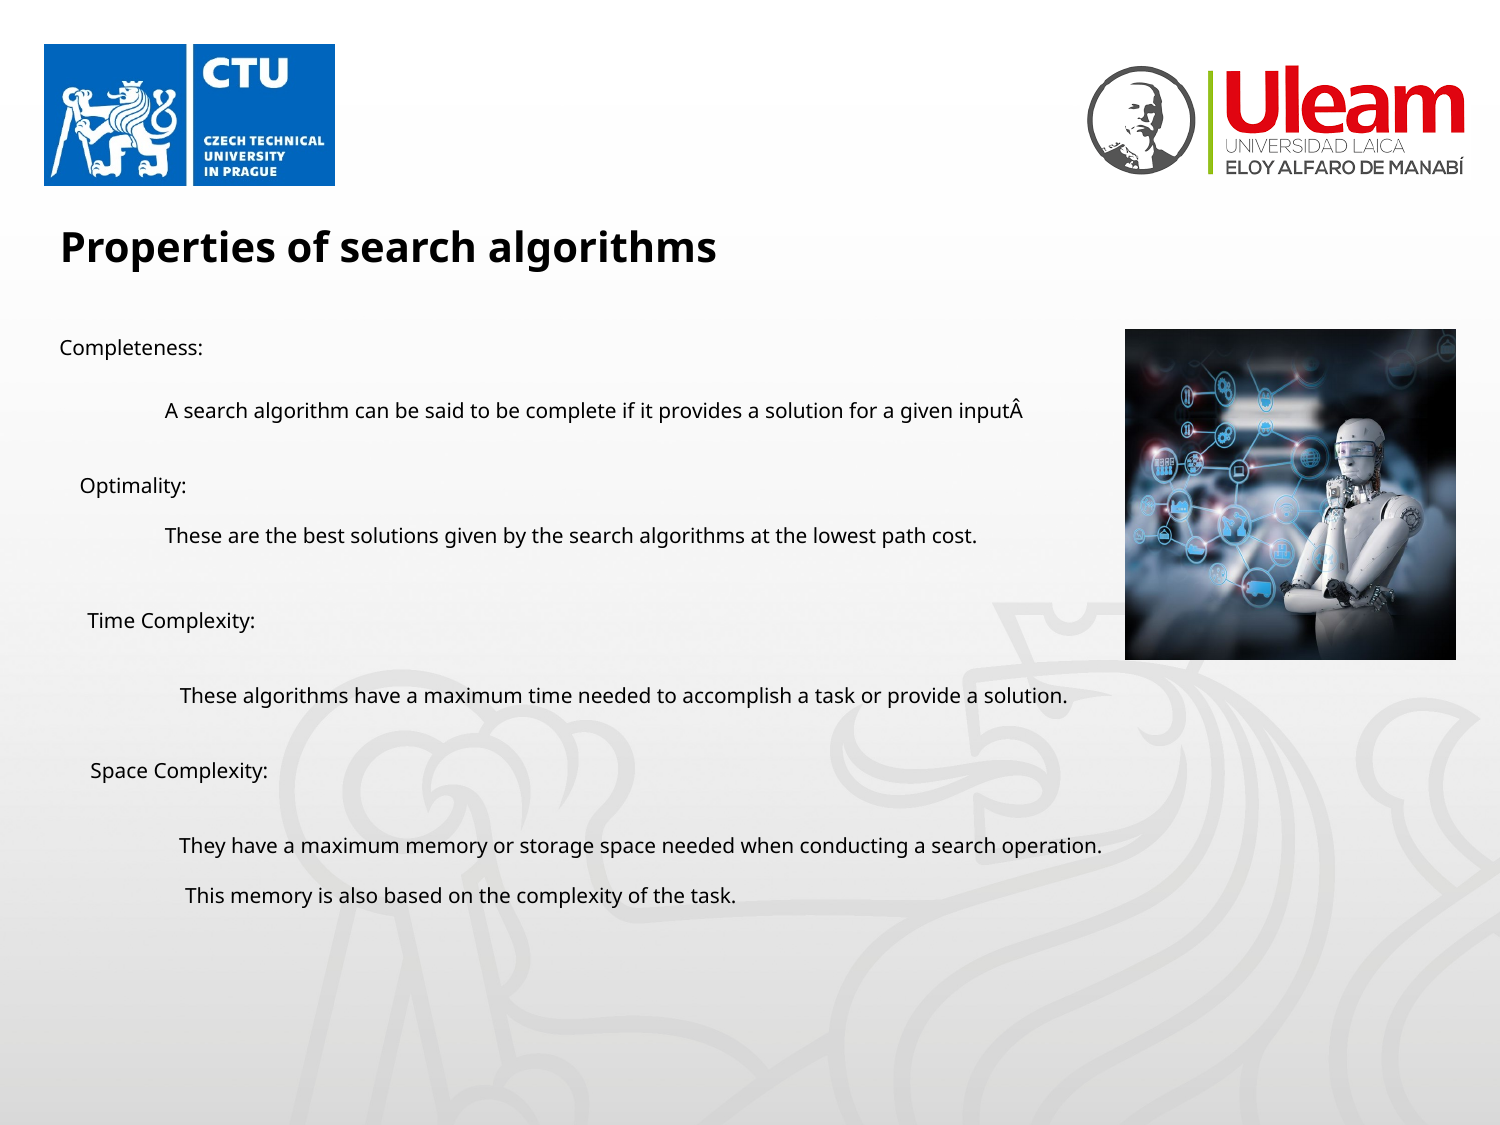

# Properties of search algorithms
Completeness:
A search algorithm can be said to be complete if it provides a solution for a given inputÂ
Optimality:
These are the best solutions given by the search algorithms at the lowest path cost.
Time Complexity:
These algorithms have a maximum time needed to accomplish a task or provide a solution.
Space Complexity:
They have a maximum memory or storage space needed when conducting a search operation.
This memory is also based on the complexity of the task.